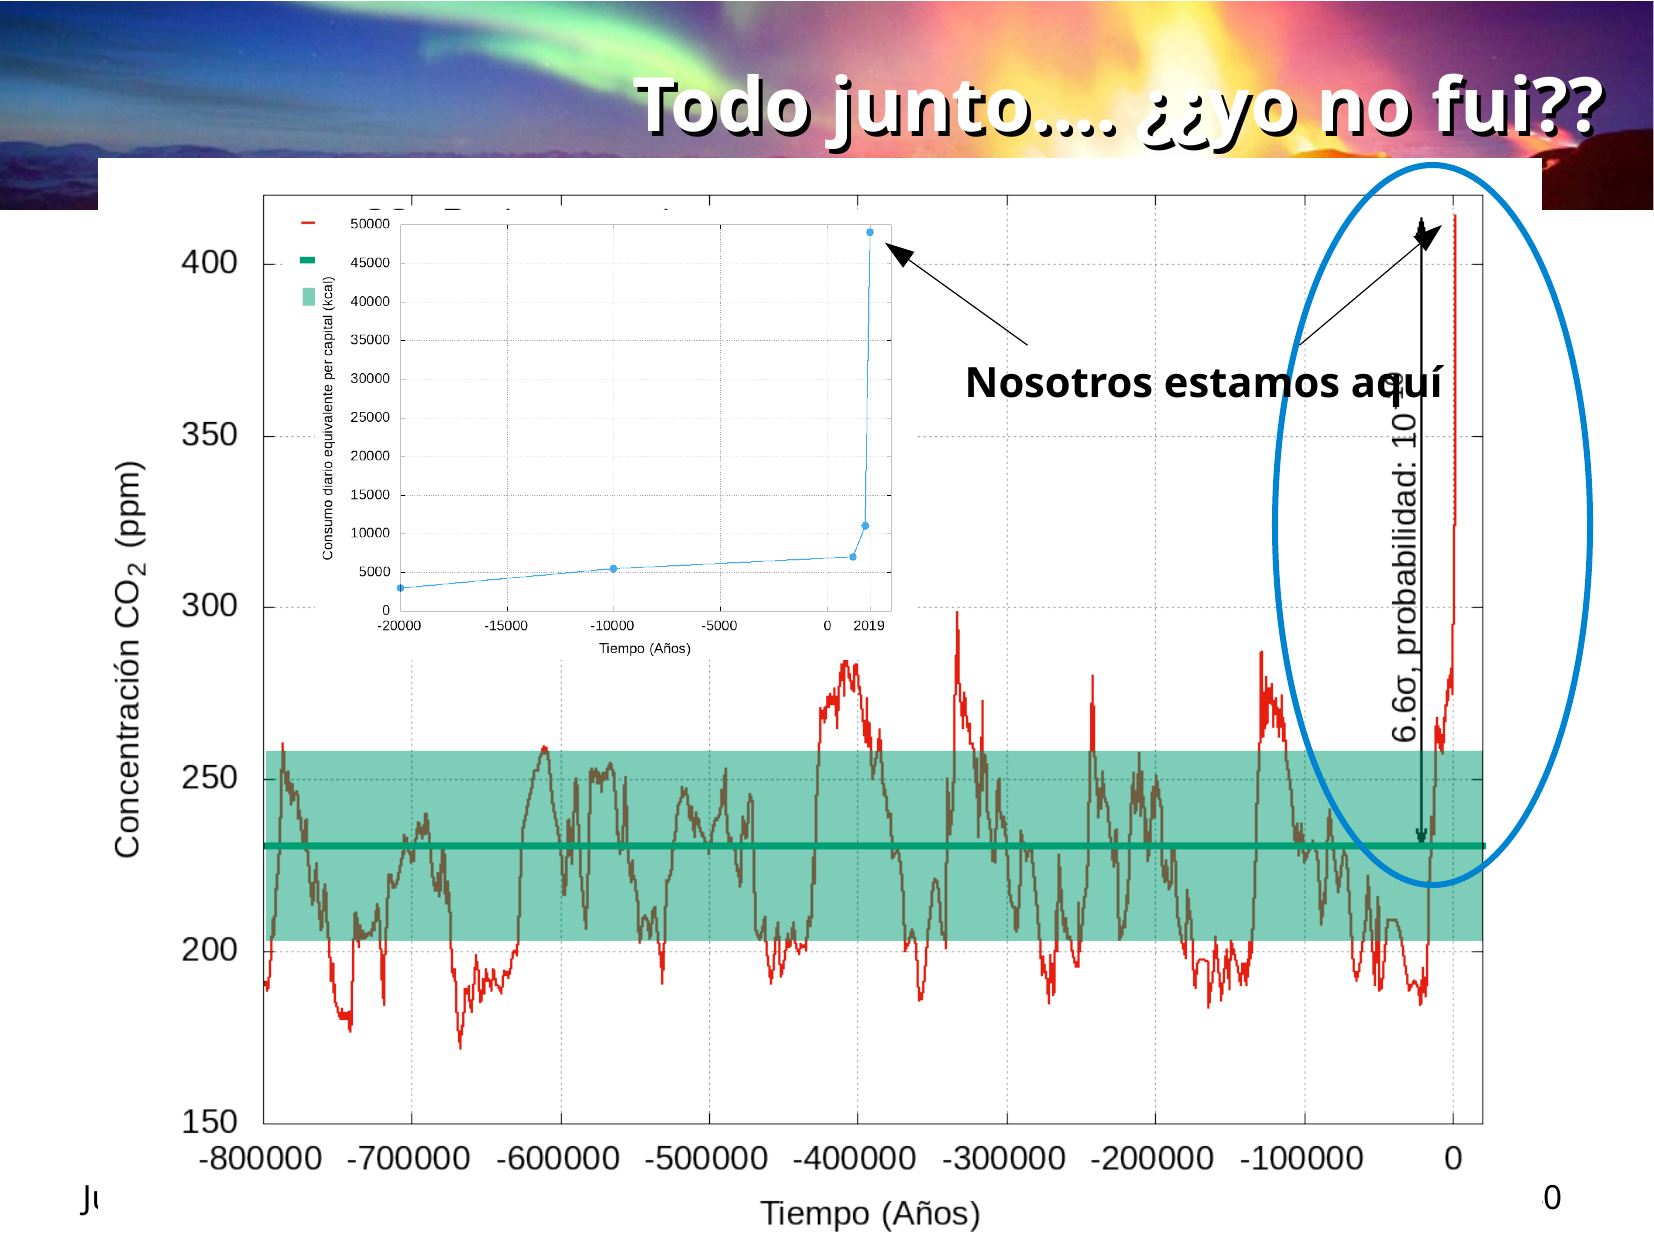

# Todo junto.... ¿¿yo no fui??
Nosotros estamos aquí
Jun 25, 2020
H. Asorey - F3B 2020
6